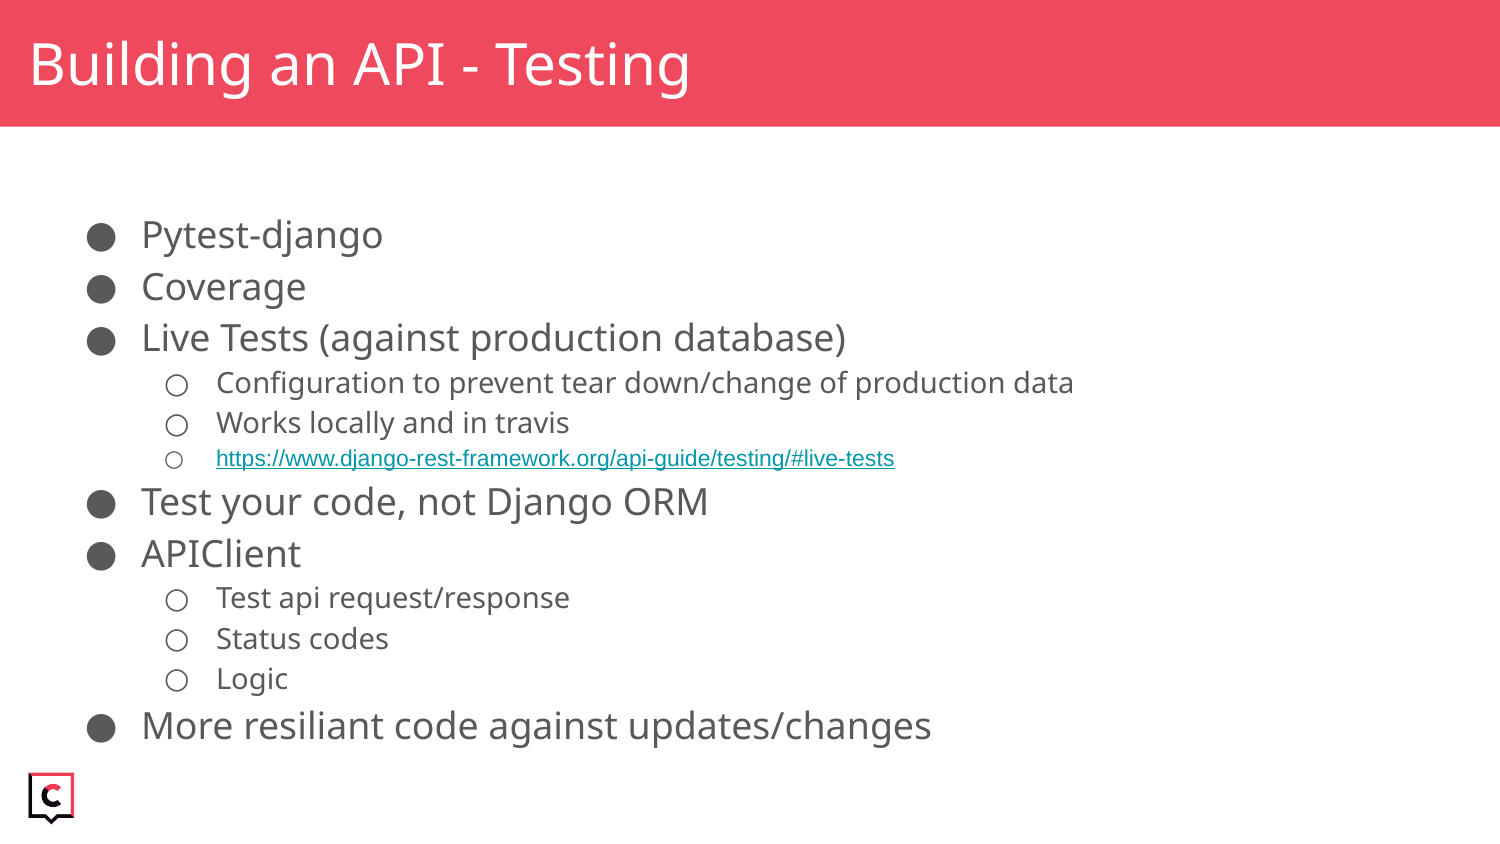

# Building an API - Testing
Pytest-django
Coverage
Live Tests (against production database)
Configuration to prevent tear down/change of production data
Works locally and in travis
https://www.django-rest-framework.org/api-guide/testing/#live-tests
Test your code, not Django ORM
APIClient
Test api request/response
Status codes
Logic
More resiliant code against updates/changes